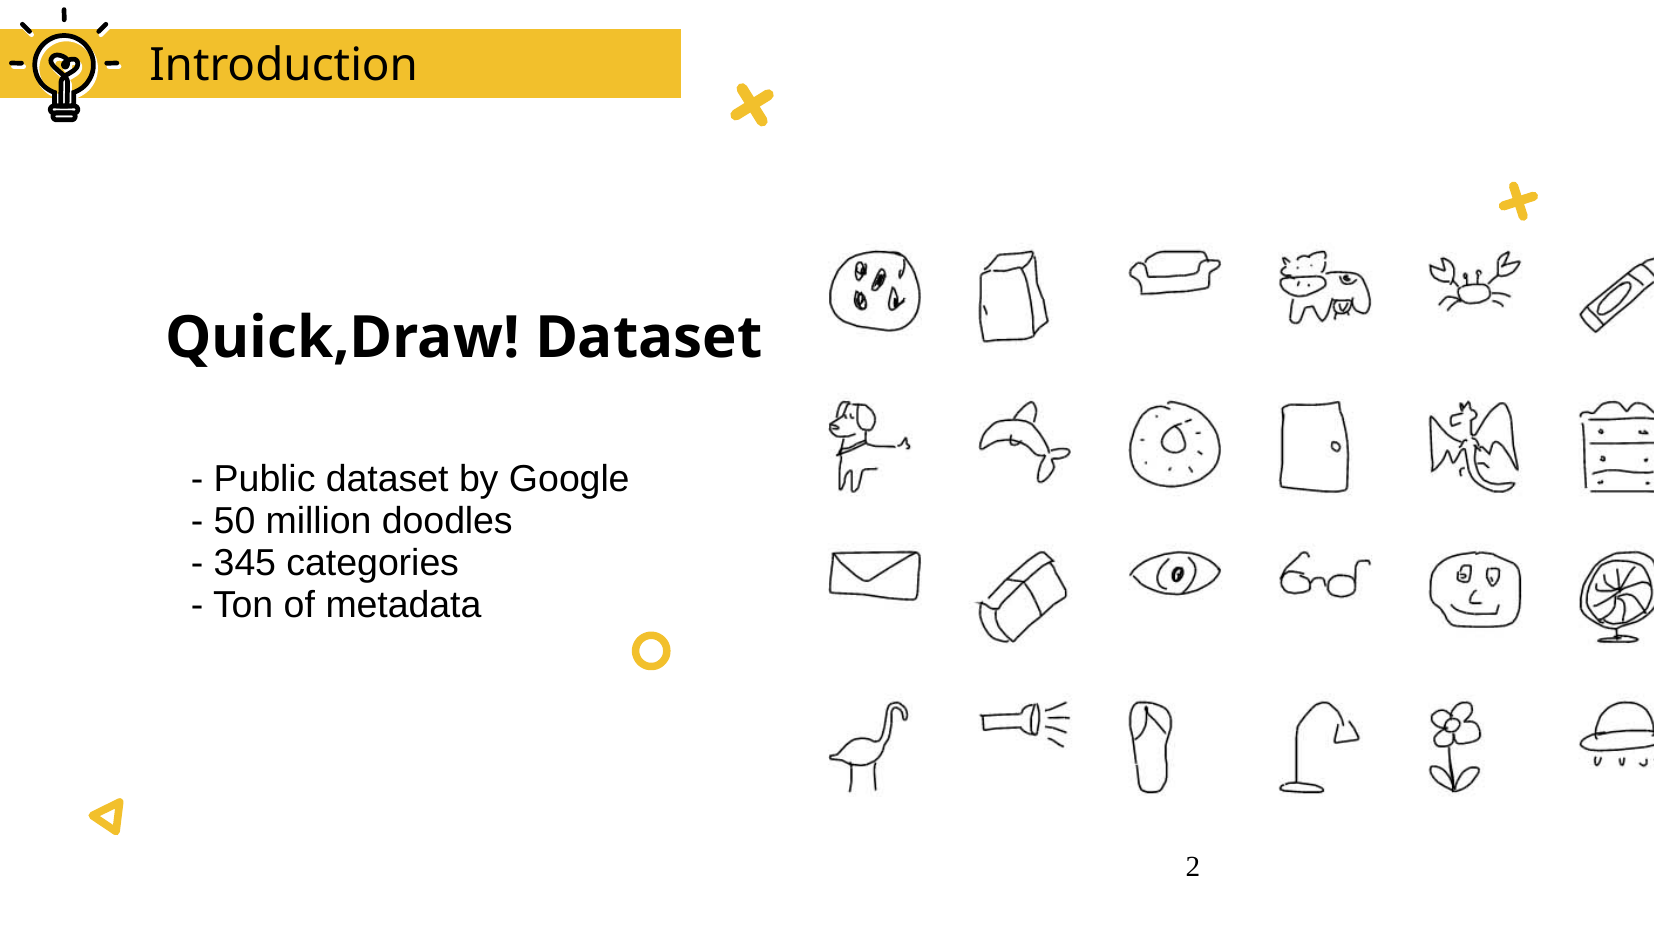

Introduction
# Quick,Draw! Dataset
- Public dataset by Google
- 50 million doodles
- 345 categories
- Ton of metadata